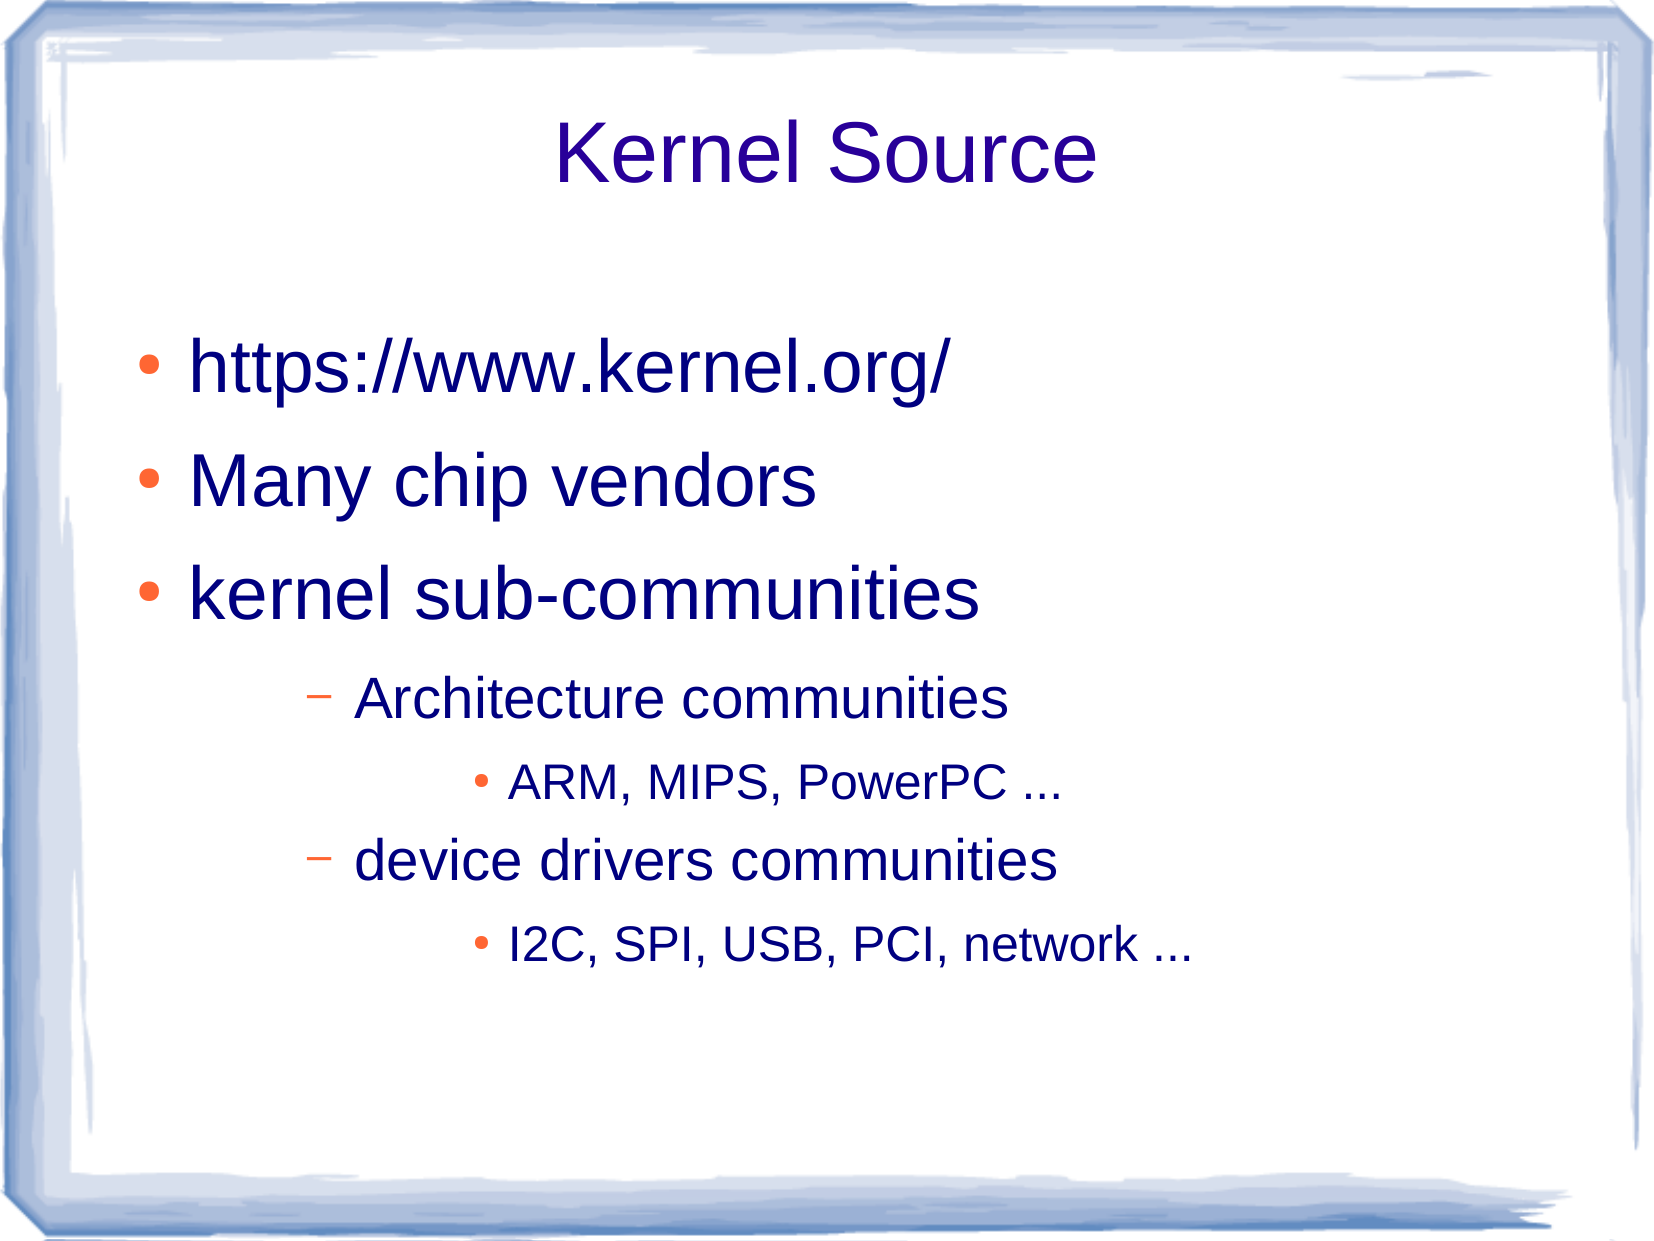

# Kernel Source
https://www.kernel.org/
Many chip vendors
kernel sub-communities
Architecture communities
ARM, MIPS, PowerPC ...
device drivers communities
I2C, SPI, USB, PCI, network ...